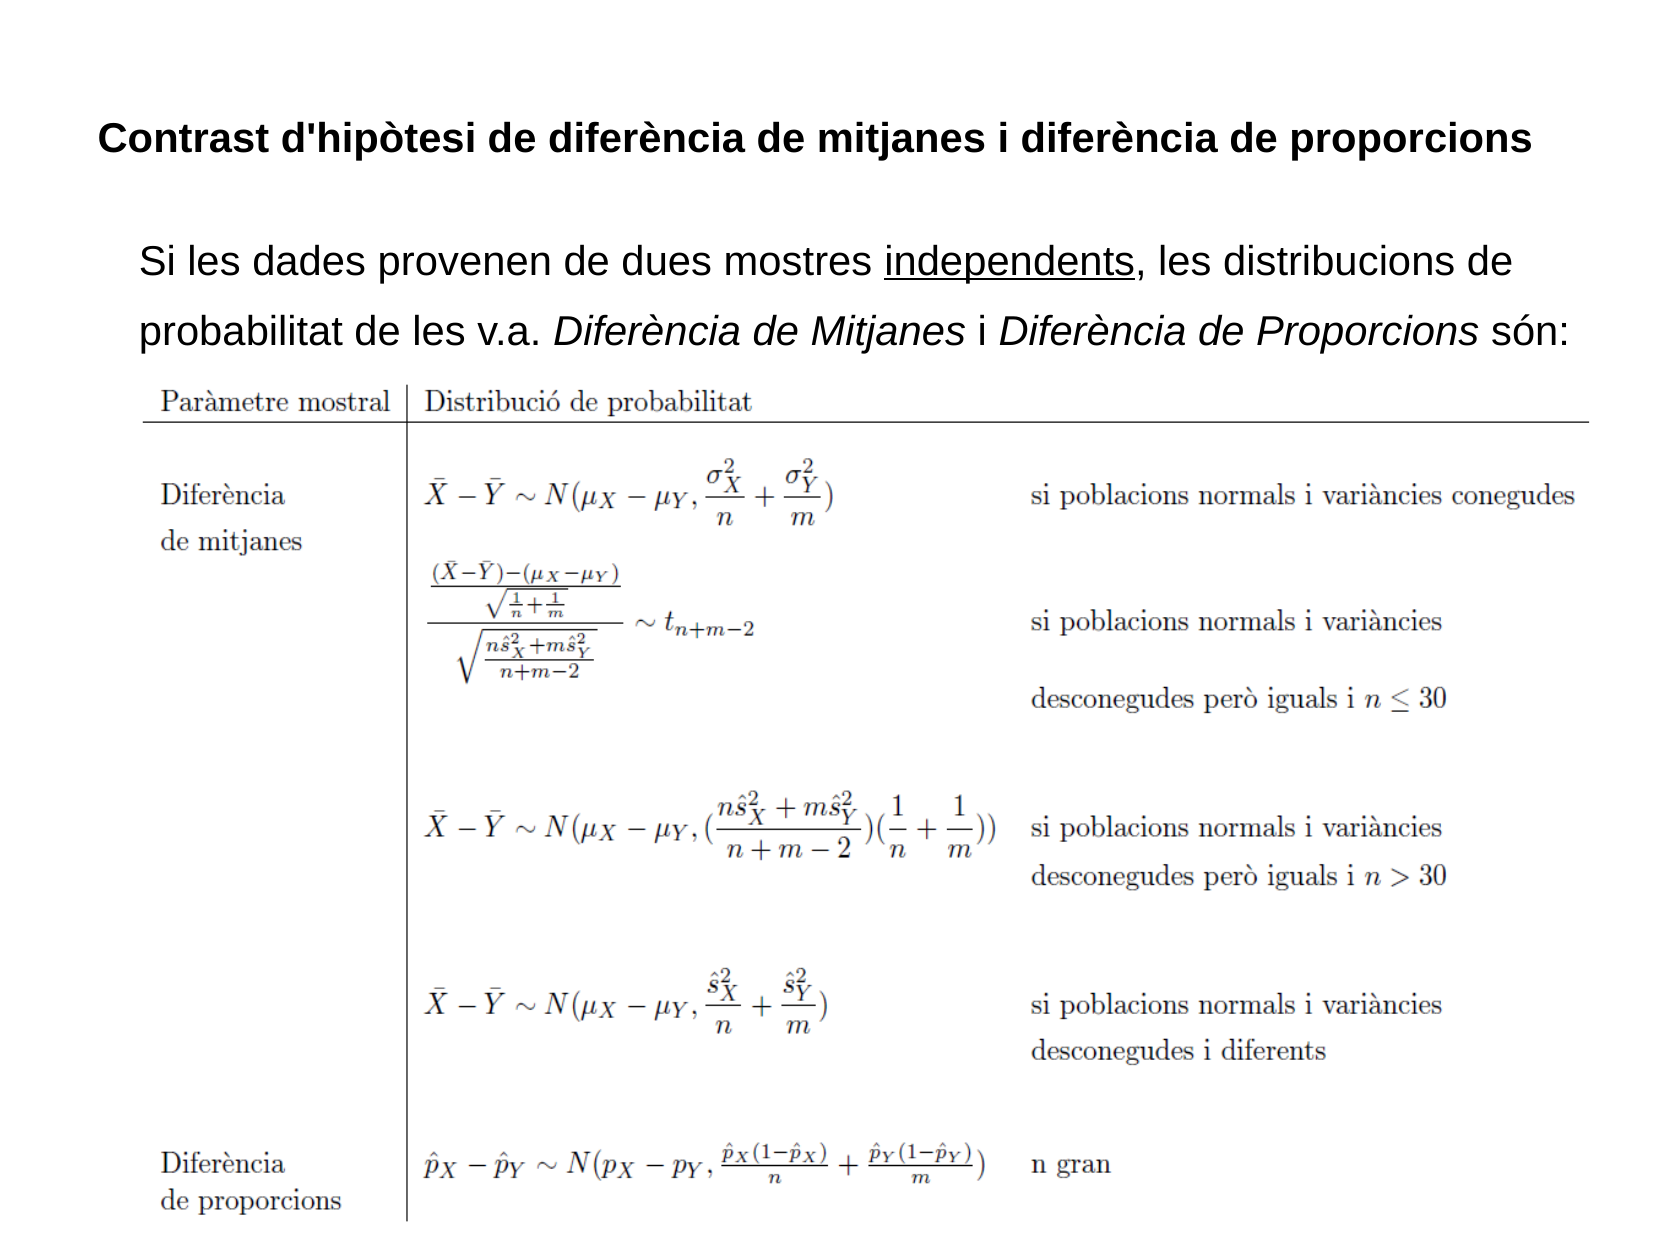

Contrast d'hipòtesi de diferència de mitjanes i diferència de proporcions
Si les dades provenen de dues mostres independents, les distribucions de probabilitat de les v.a. Diferència de Mitjanes i Diferència de Proporcions són: